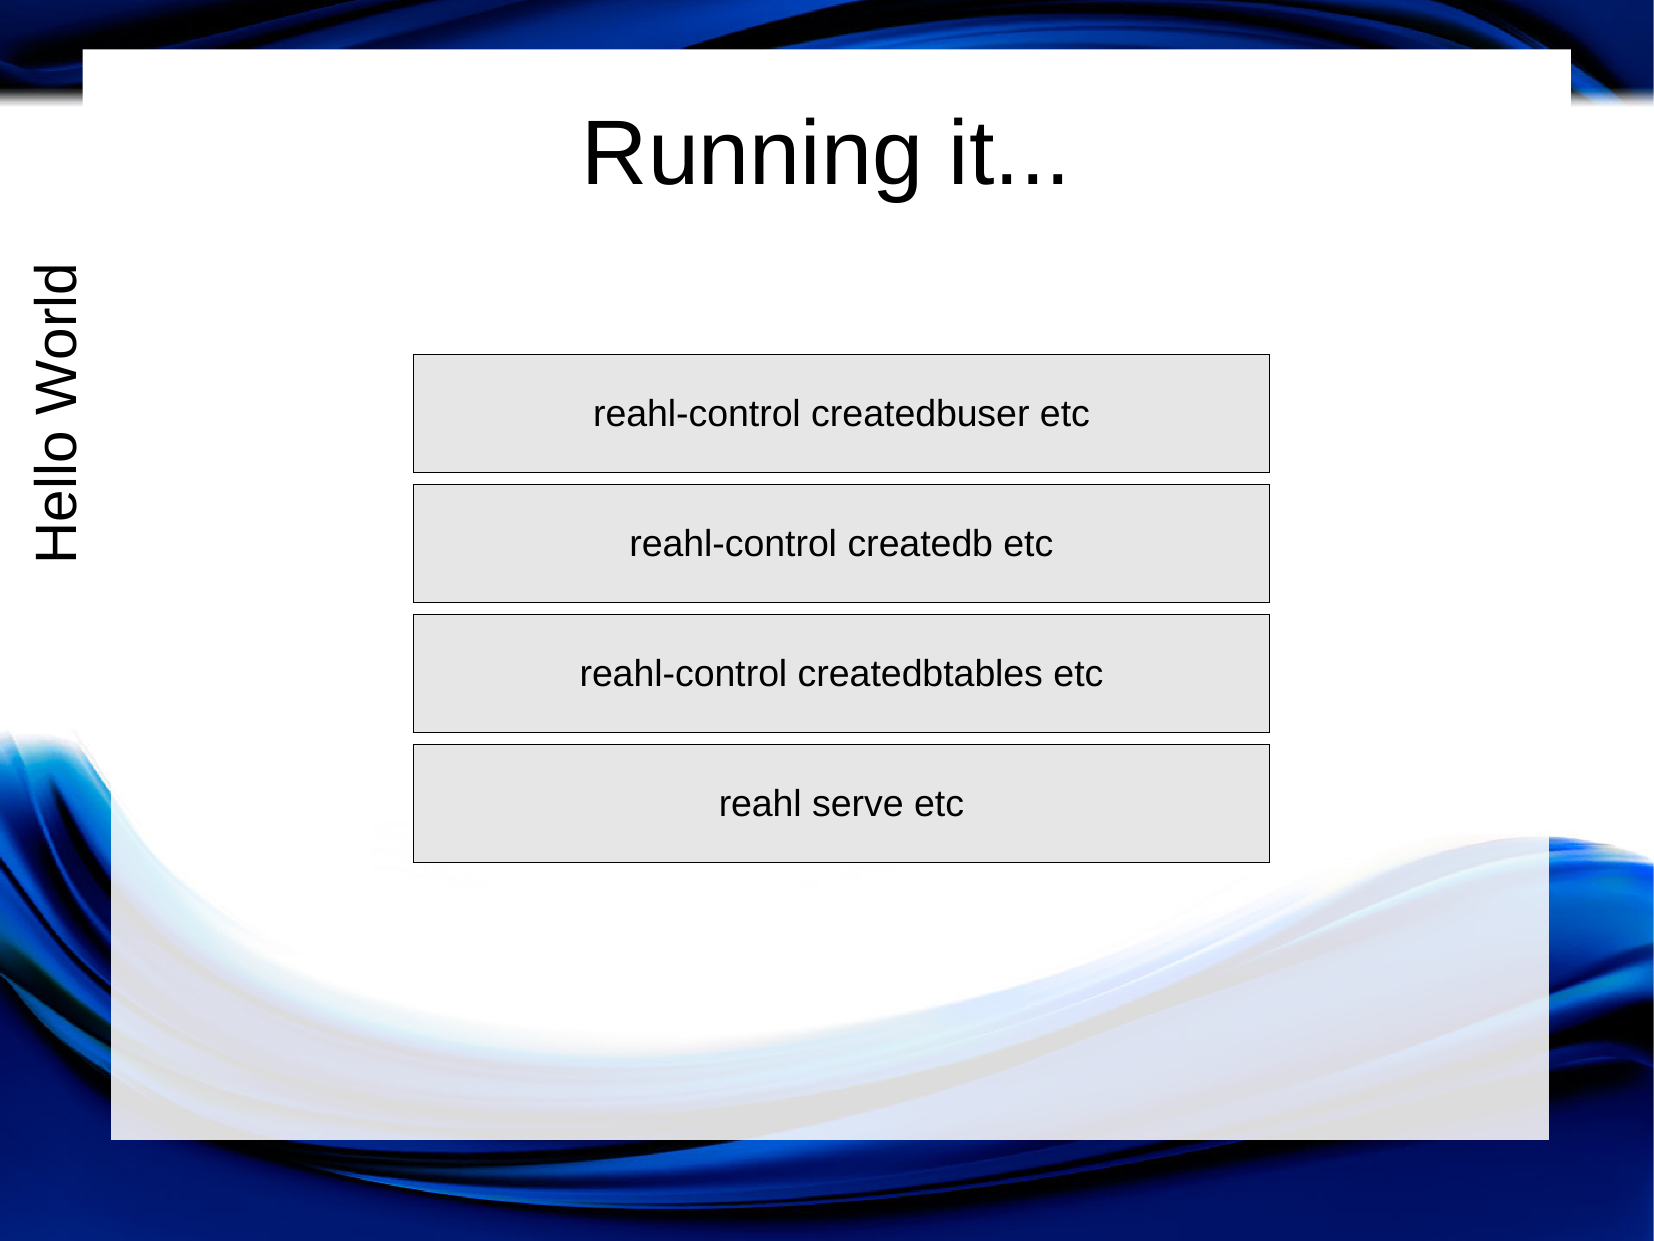

# Running it...
Hello World
reahl-control createdbuser etc
reahl-control createdb etc
reahl-control createdbtables etc
reahl serve etc